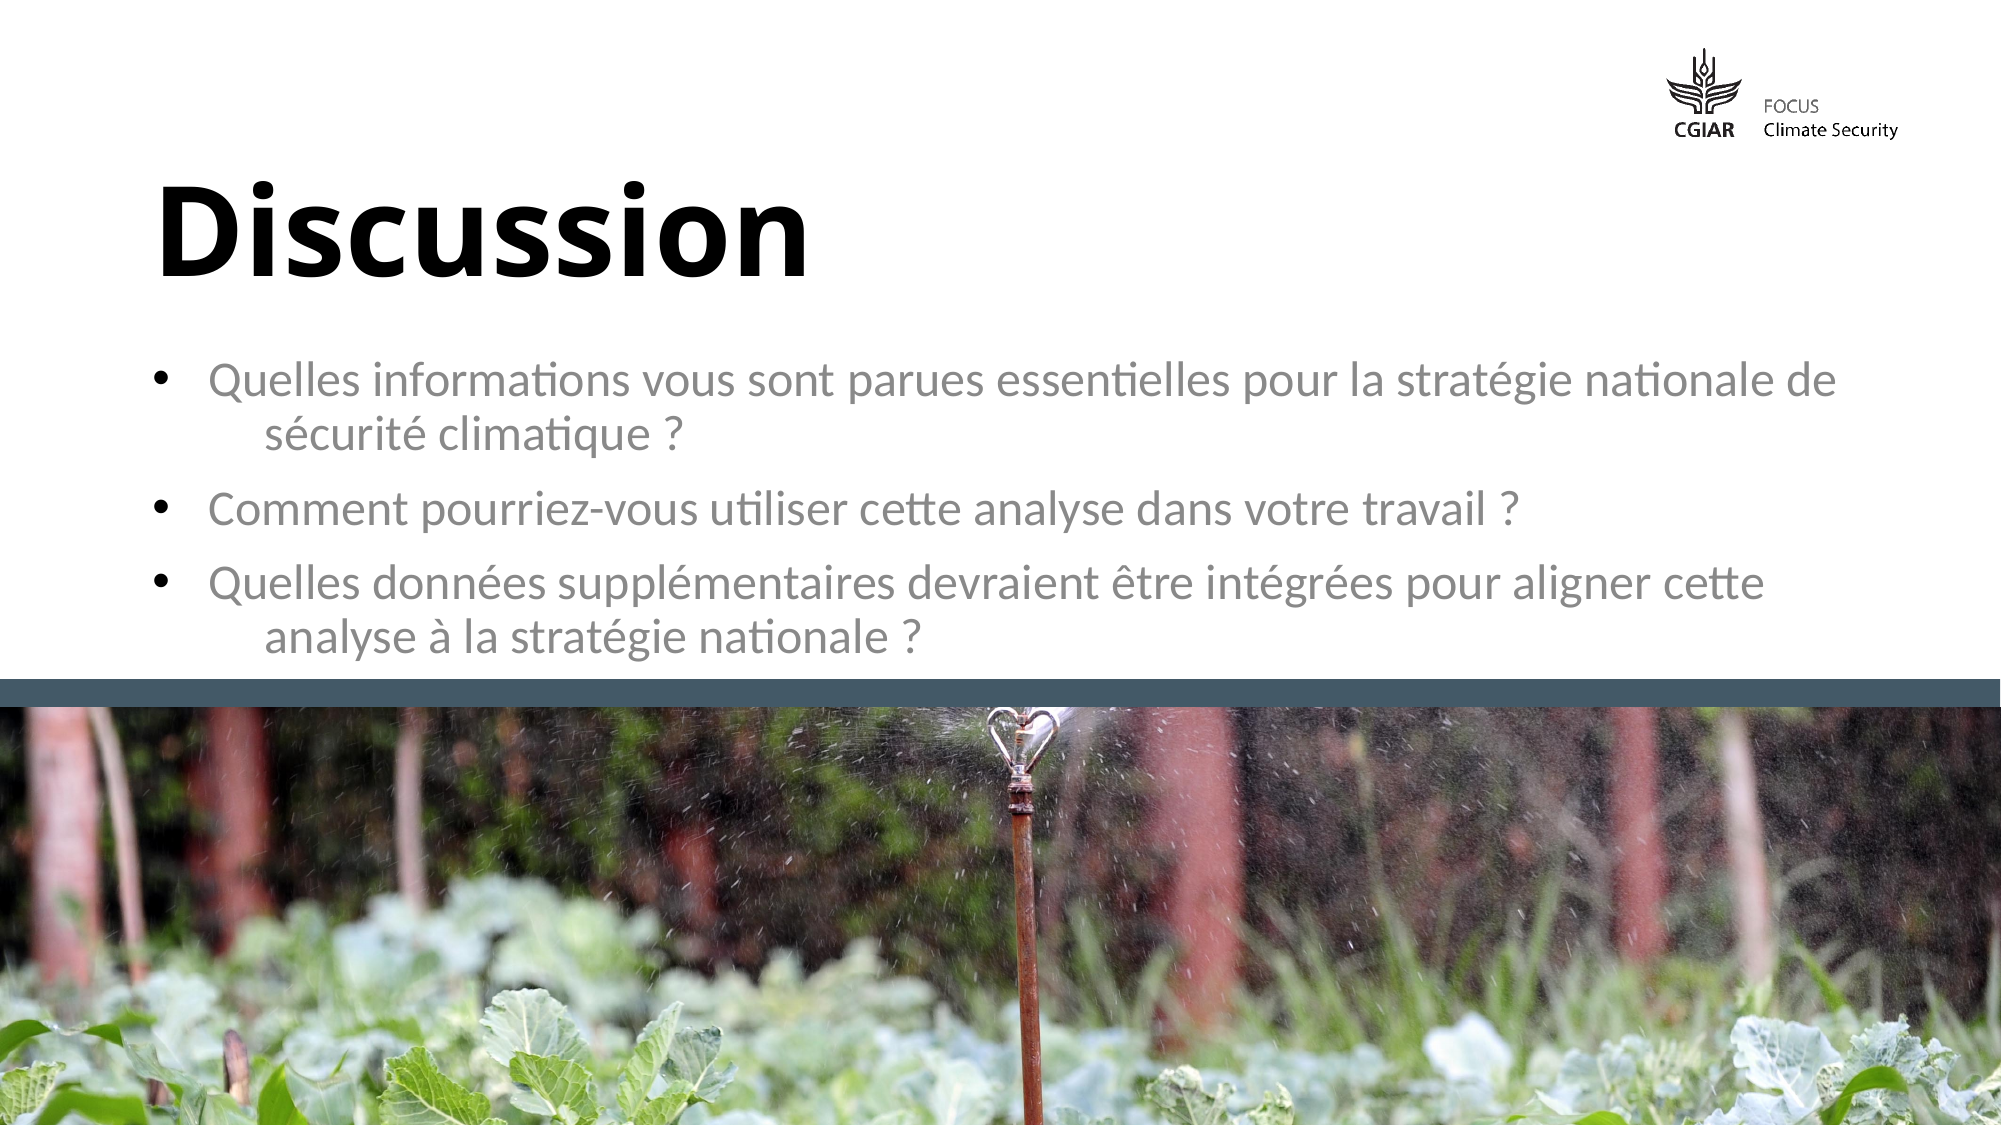

# Discussion
Quelles informations vous sont parues essentielles pour la stratégie nationale de sécurité climatique ?
Comment pourriez-vous utiliser cette analyse dans votre travail ?
Quelles données supplémentaires devraient être intégrées pour aligner cette analyse à la stratégie nationale ?